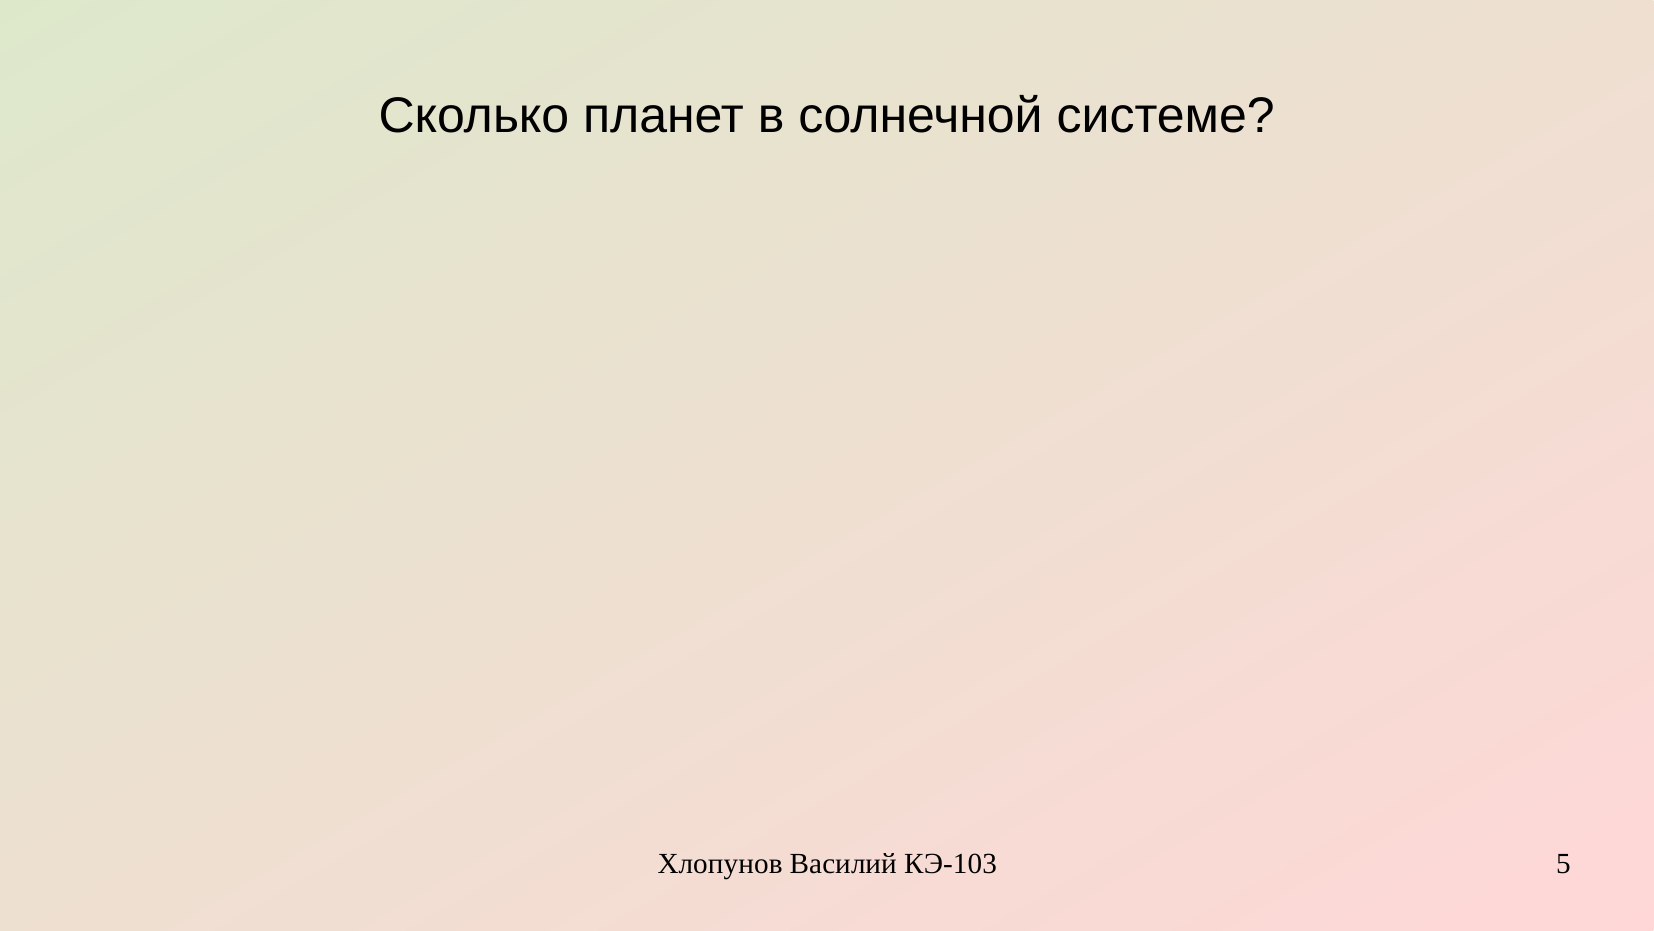

# Сколько планет в солнечной системе?
Хлопунов Василий КЭ-103
5